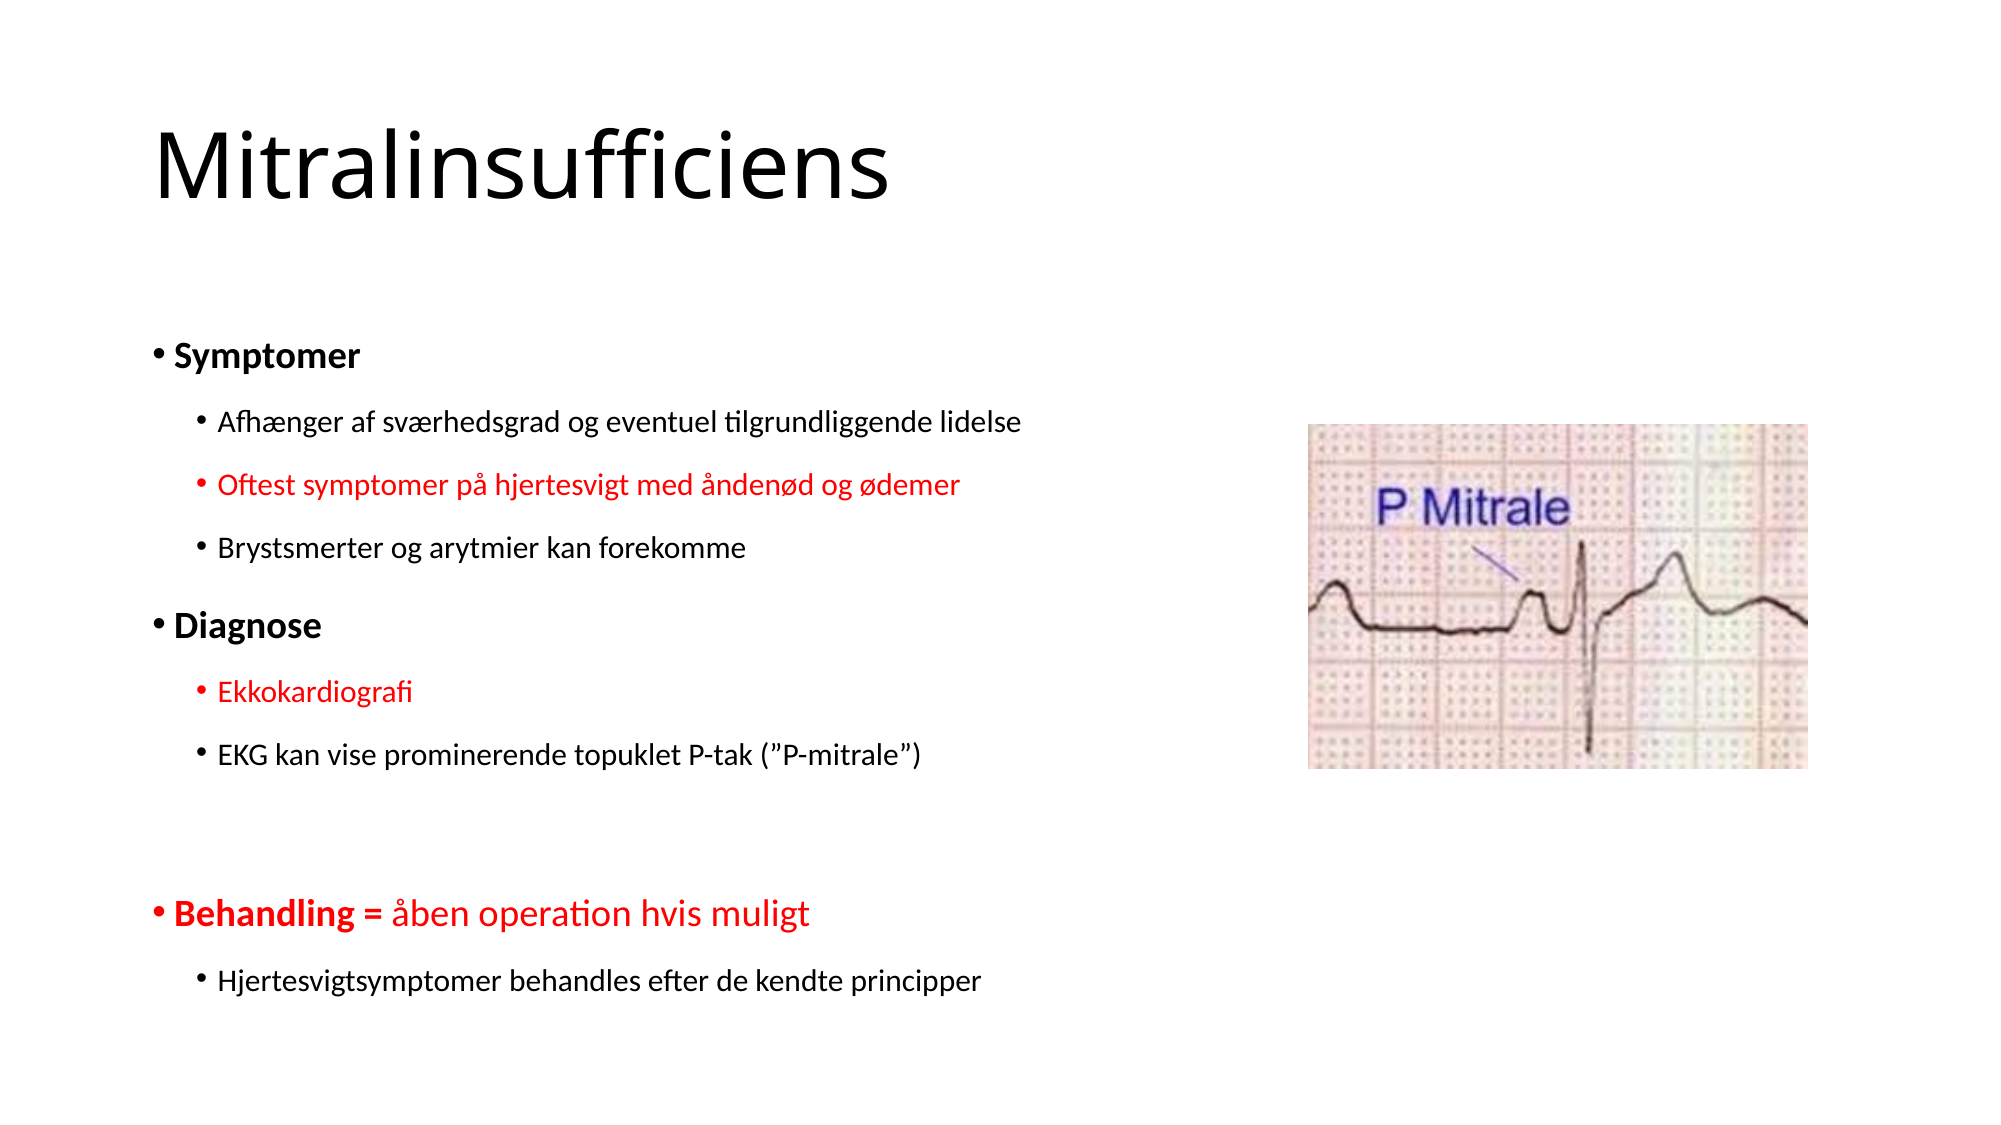

# Mitralinsufficiens
Symptomer
Afhænger af sværhedsgrad og eventuel tilgrundliggende lidelse
Oftest symptomer på hjertesvigt med åndenød og ødemer
Brystsmerter og arytmier kan forekomme
Diagnose
Ekkokardiografi
EKG kan vise prominerende topuklet P-tak (”P-mitrale”)
Behandling = åben operation hvis muligt
Hjertesvigtsymptomer behandles efter de kendte principper